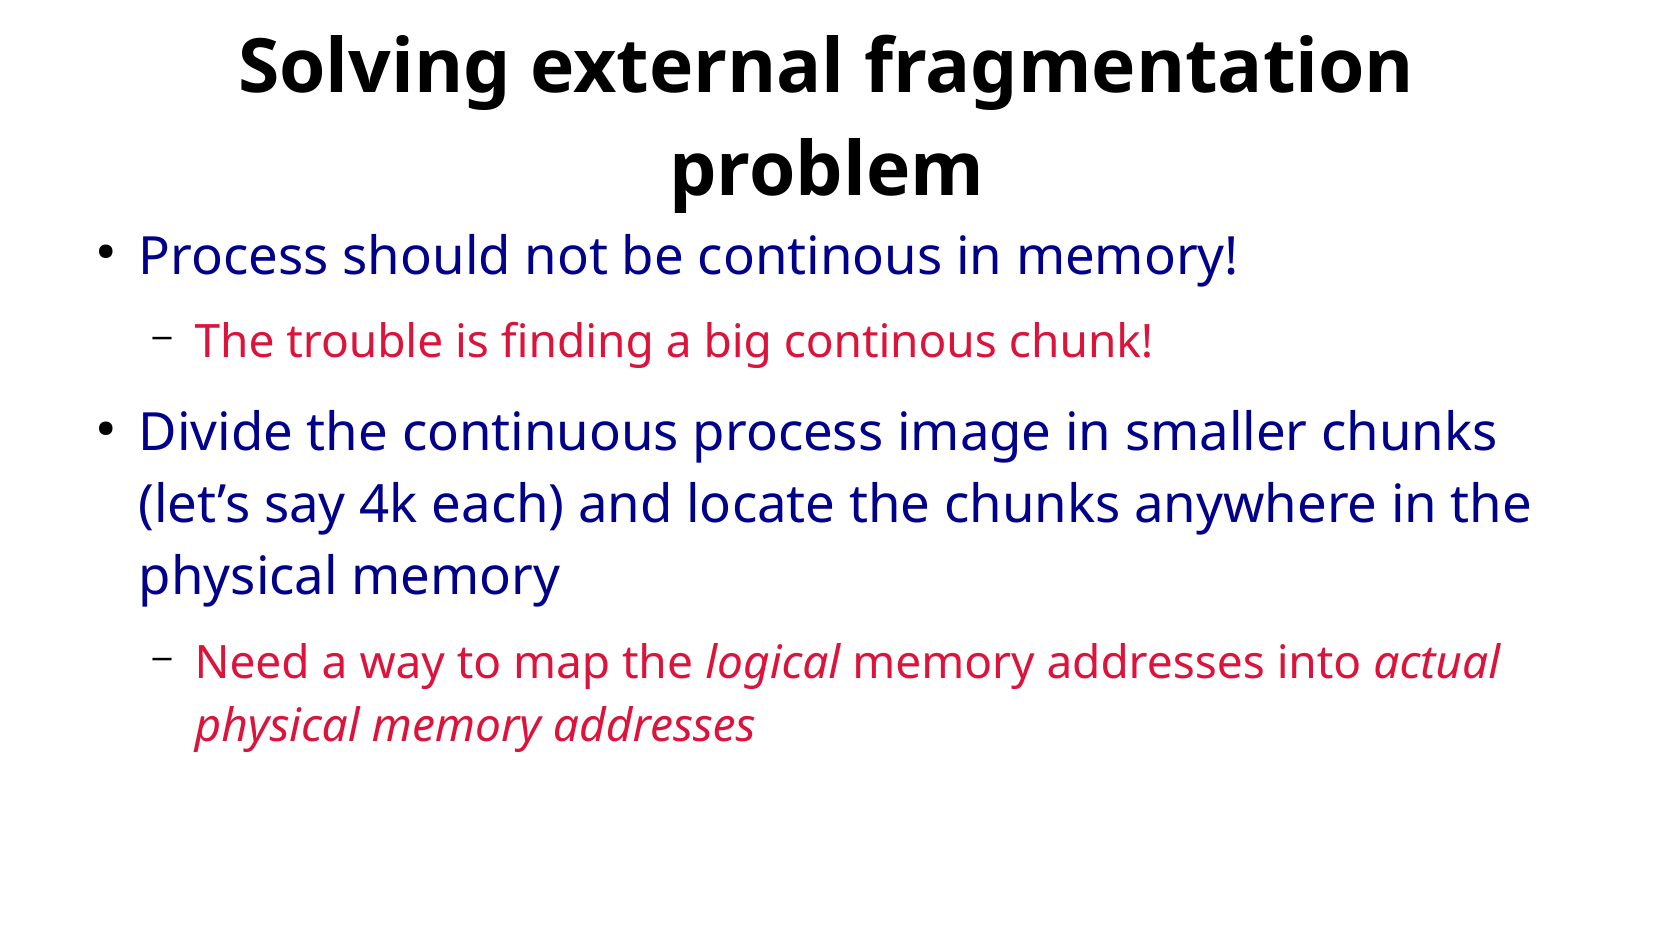

# Solving external fragmentation problem
Process should not be continous in memory!
The trouble is finding a big continous chunk!
Divide the continuous process image in smaller chunks (let’s say 4k each) and locate the chunks anywhere in the physical memory
Need a way to map the logical memory addresses into actual physical memory addresses